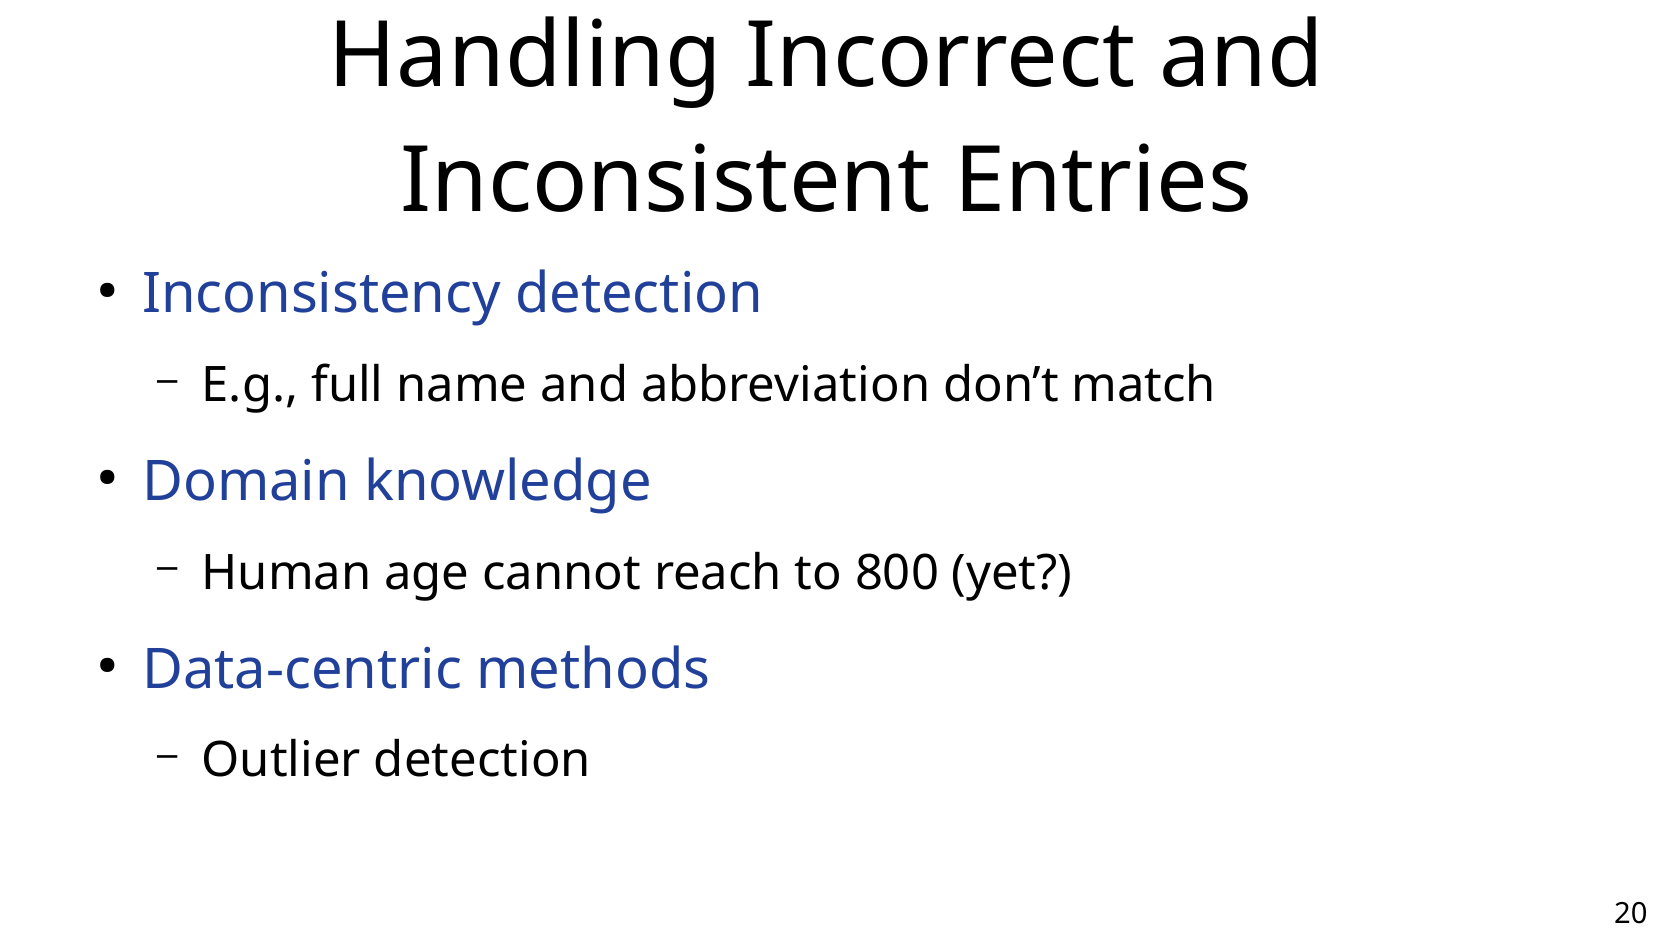

# Handling Incorrect and Inconsistent Entries
Inconsistency detection
E.g., full name and abbreviation don’t match
Domain knowledge
Human age cannot reach to 800 (yet?)
Data-centric methods
Outlier detection
20